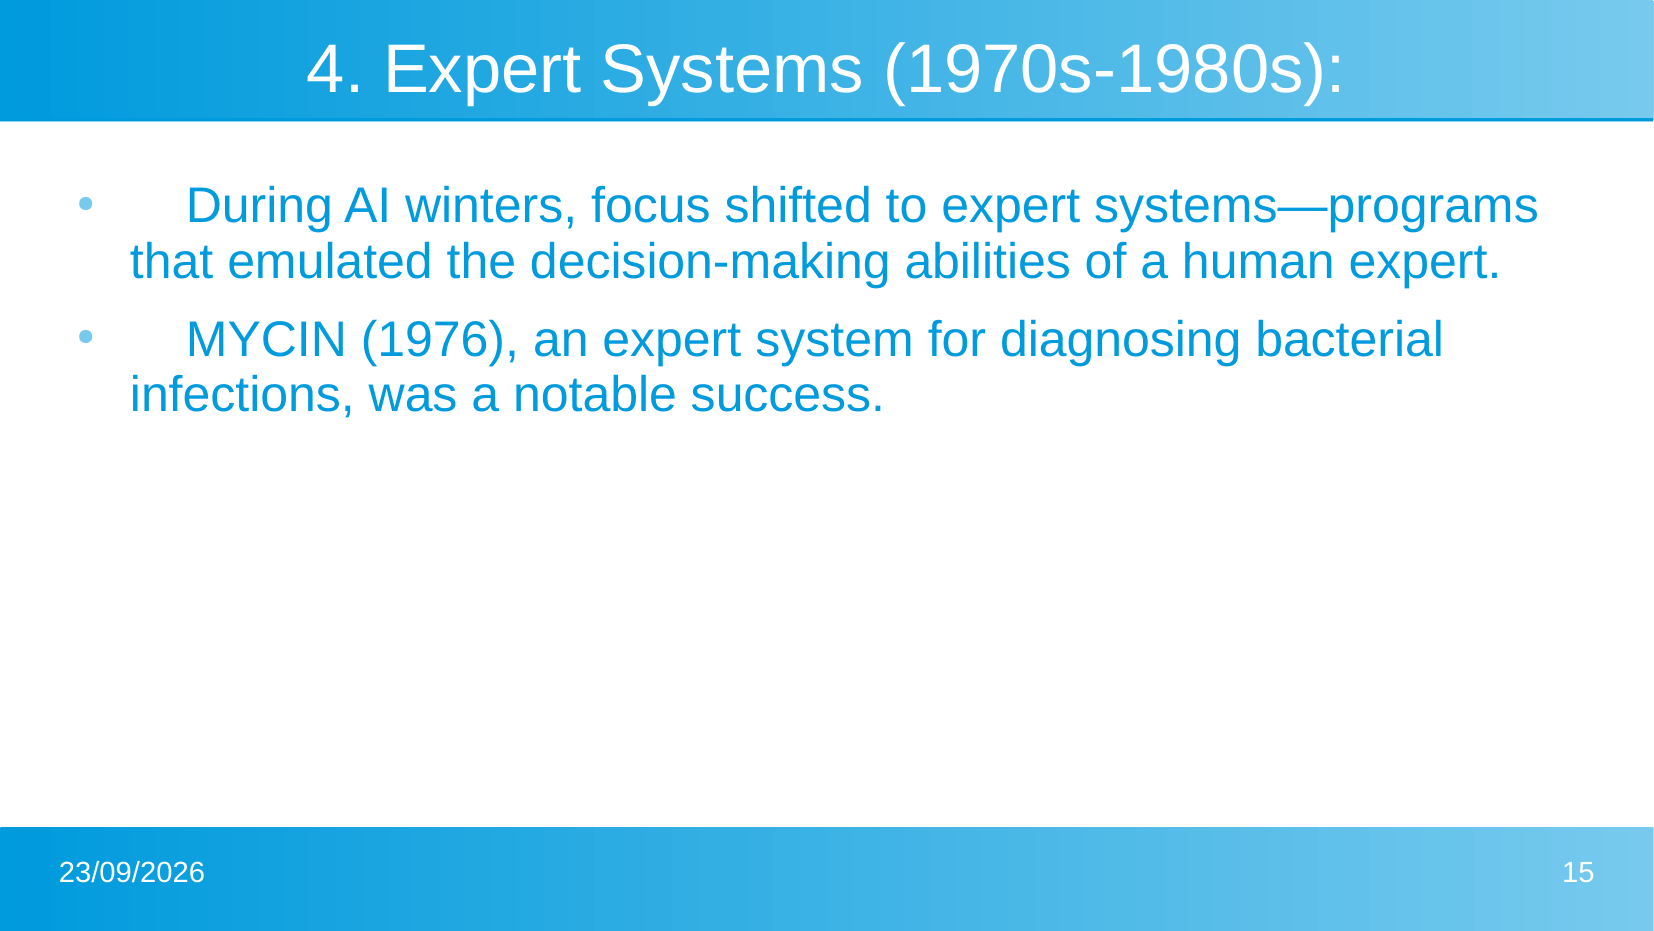

# 4. Expert Systems (1970s-1980s):
 During AI winters, focus shifted to expert systems—programs that emulated the decision-making abilities of a human expert.
 MYCIN (1976), an expert system for diagnosing bacterial infections, was a notable success.
15